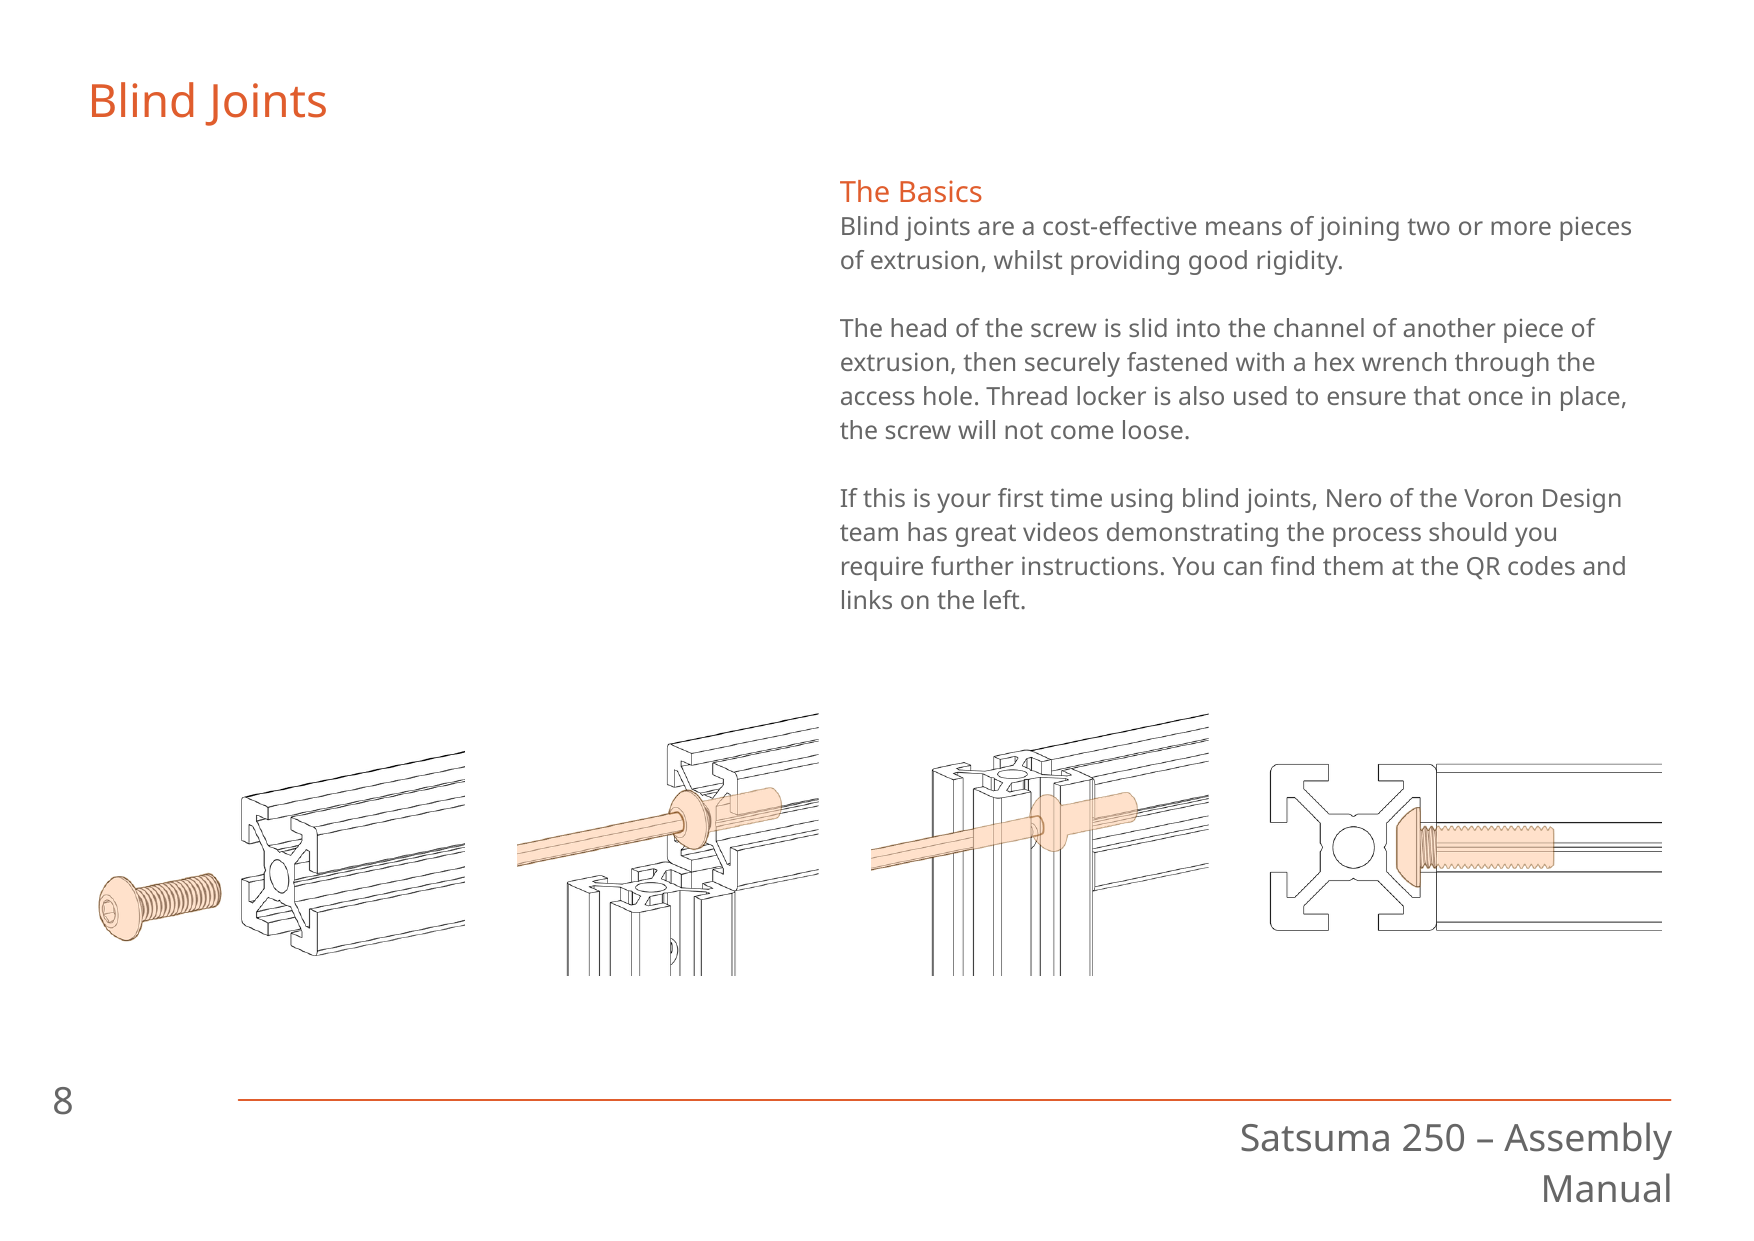

# Blind Joints
The Basics
Blind joints are a cost-effective means of joining two or more pieces of extrusion, whilst providing good rigidity.
The head of the screw is slid into the channel of another piece of extrusion, then securely fastened with a hex wrench through the access hole. Thread locker is also used to ensure that once in place, the screw will not come loose.
If this is your first time using blind joints, Nero of the Voron Design team has great videos demonstrating the process should you require further instructions. You can find them at the QR codes and links on the left.